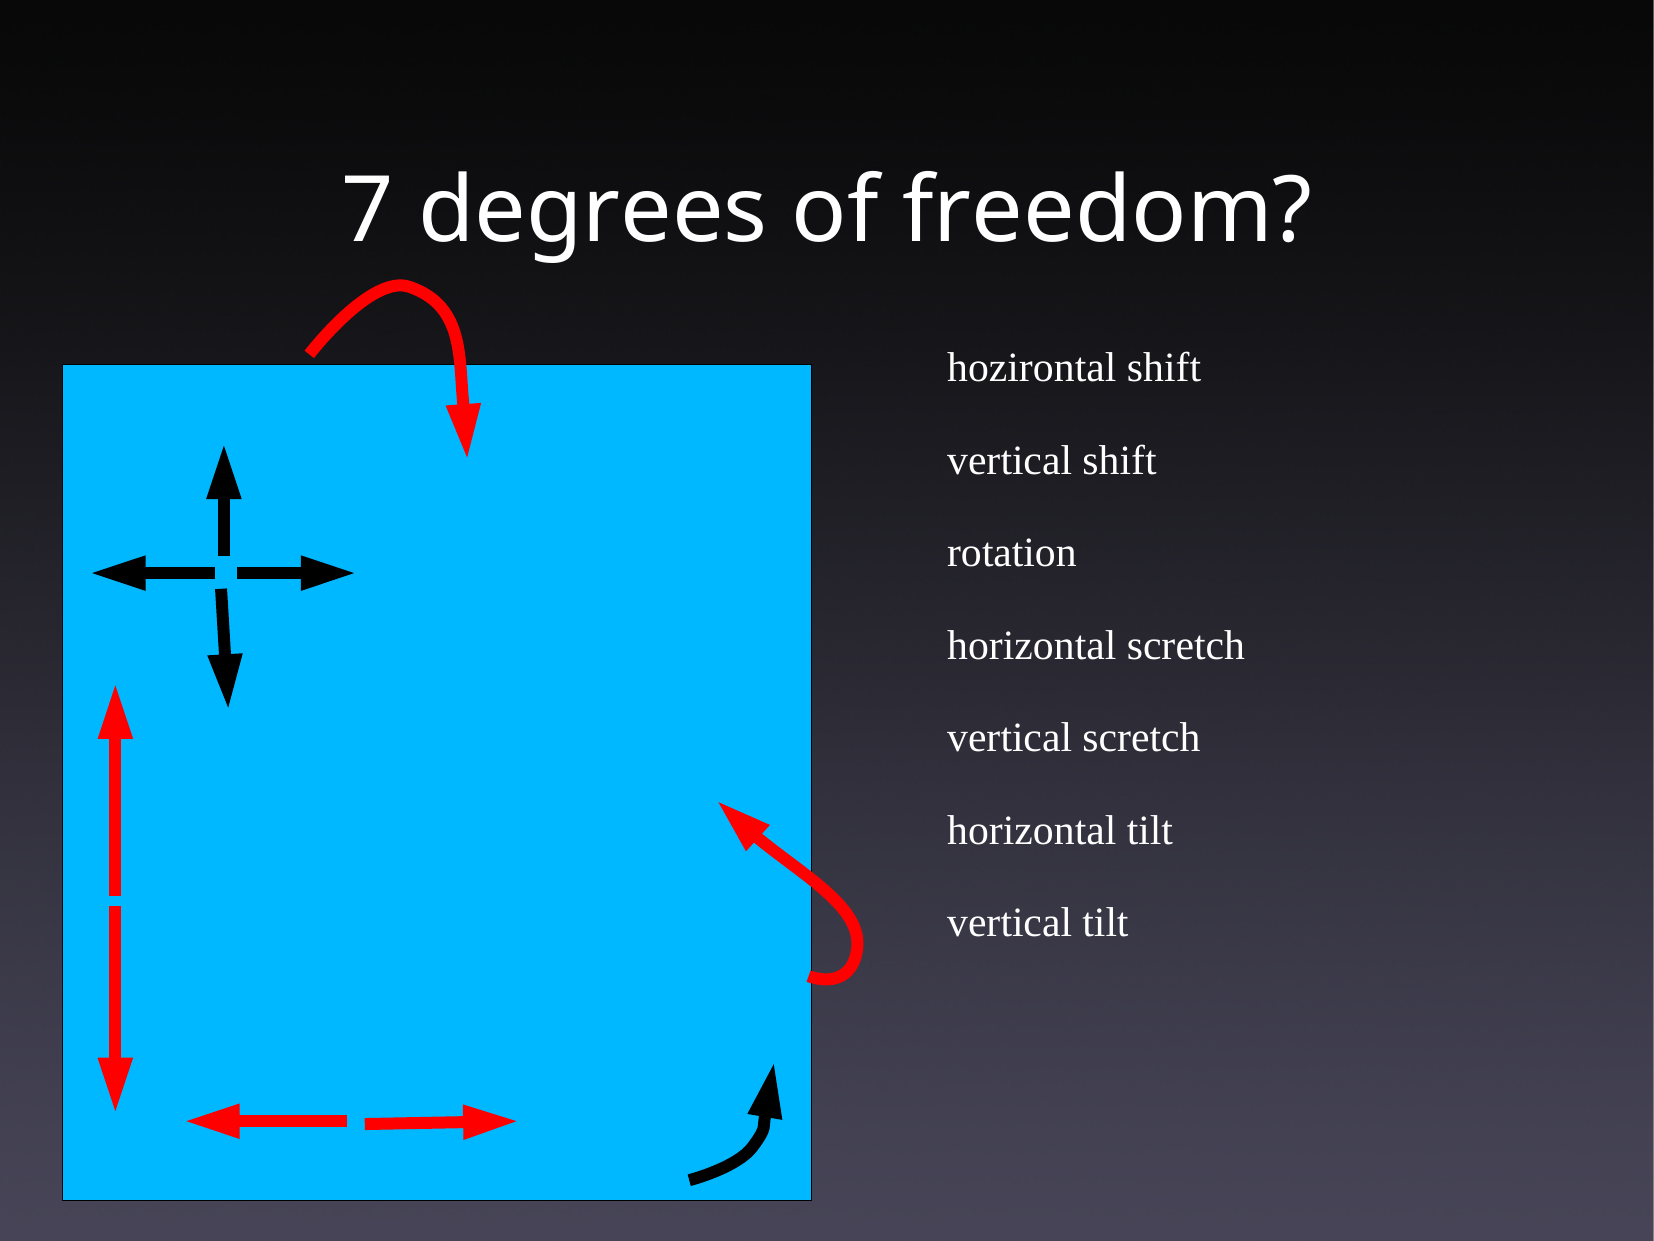

# 7 degrees of freedom?
hozirontal shift
vertical shift
rotation
horizontal scretch
vertical scretch
horizontal tilt
vertical tilt